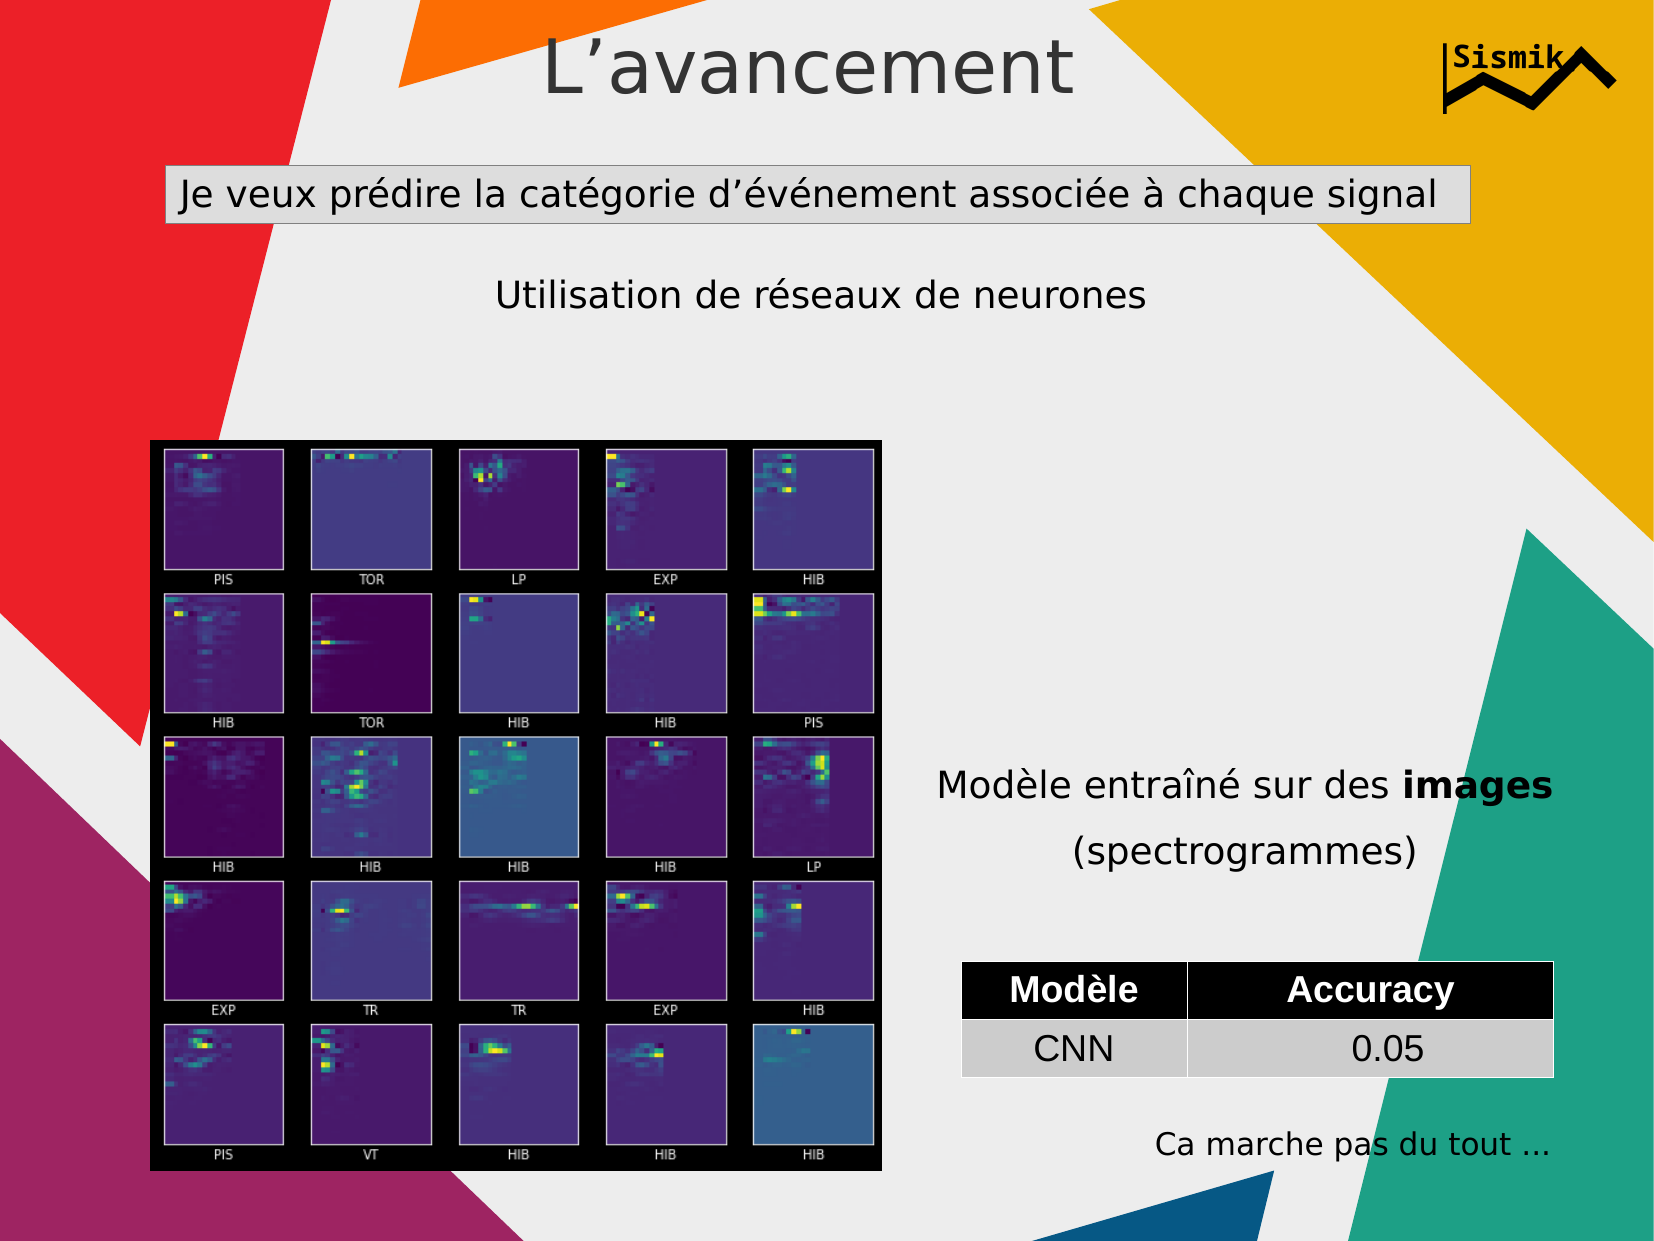

# L’avancement
Sismik
Je veux prédire la catégorie d’événement associée à chaque signal
Utilisation de réseaux de neurones
Modèle entraîné sur des images
(spectrogrammes)
| Modèle | Accuracy |
| --- | --- |
| CNN | 0.05 |
Ca marche pas du tout ...